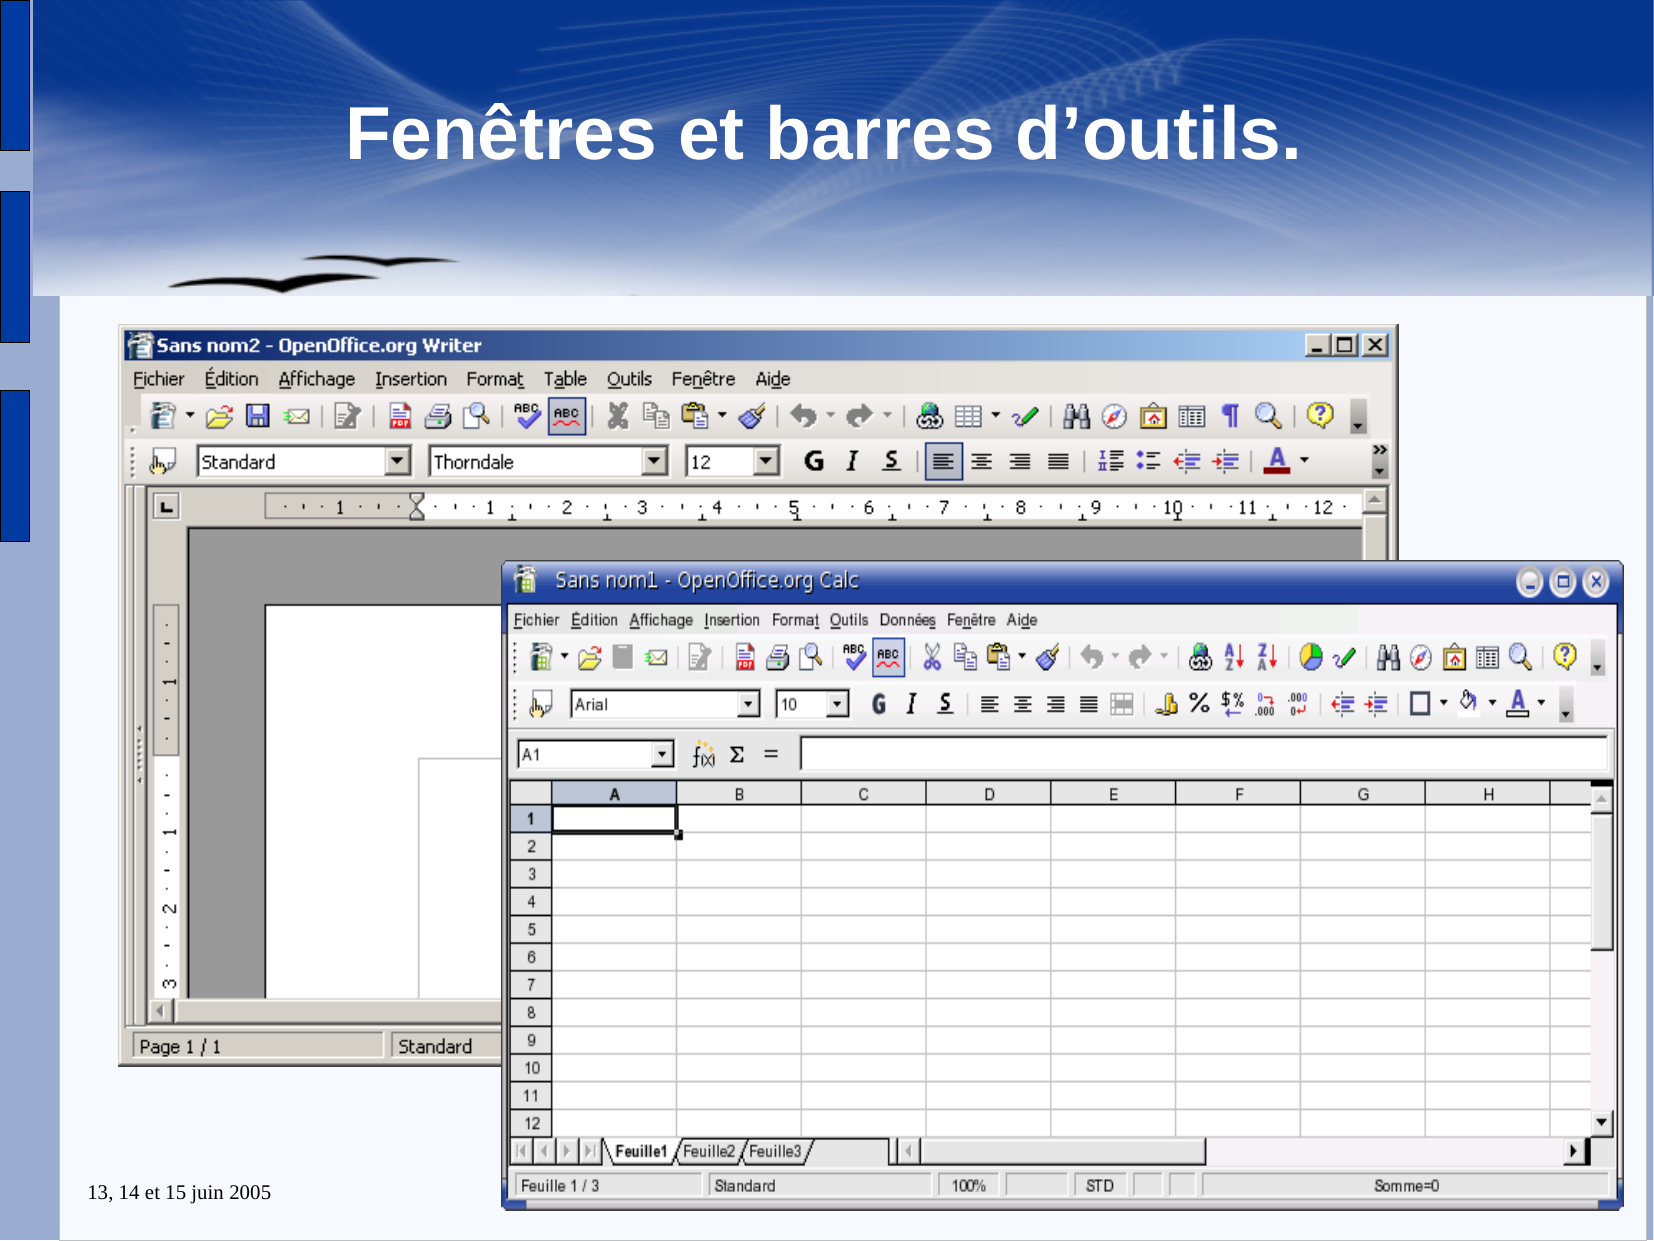

# Fenêtres et barres d’outils.
Gauthier Catteau